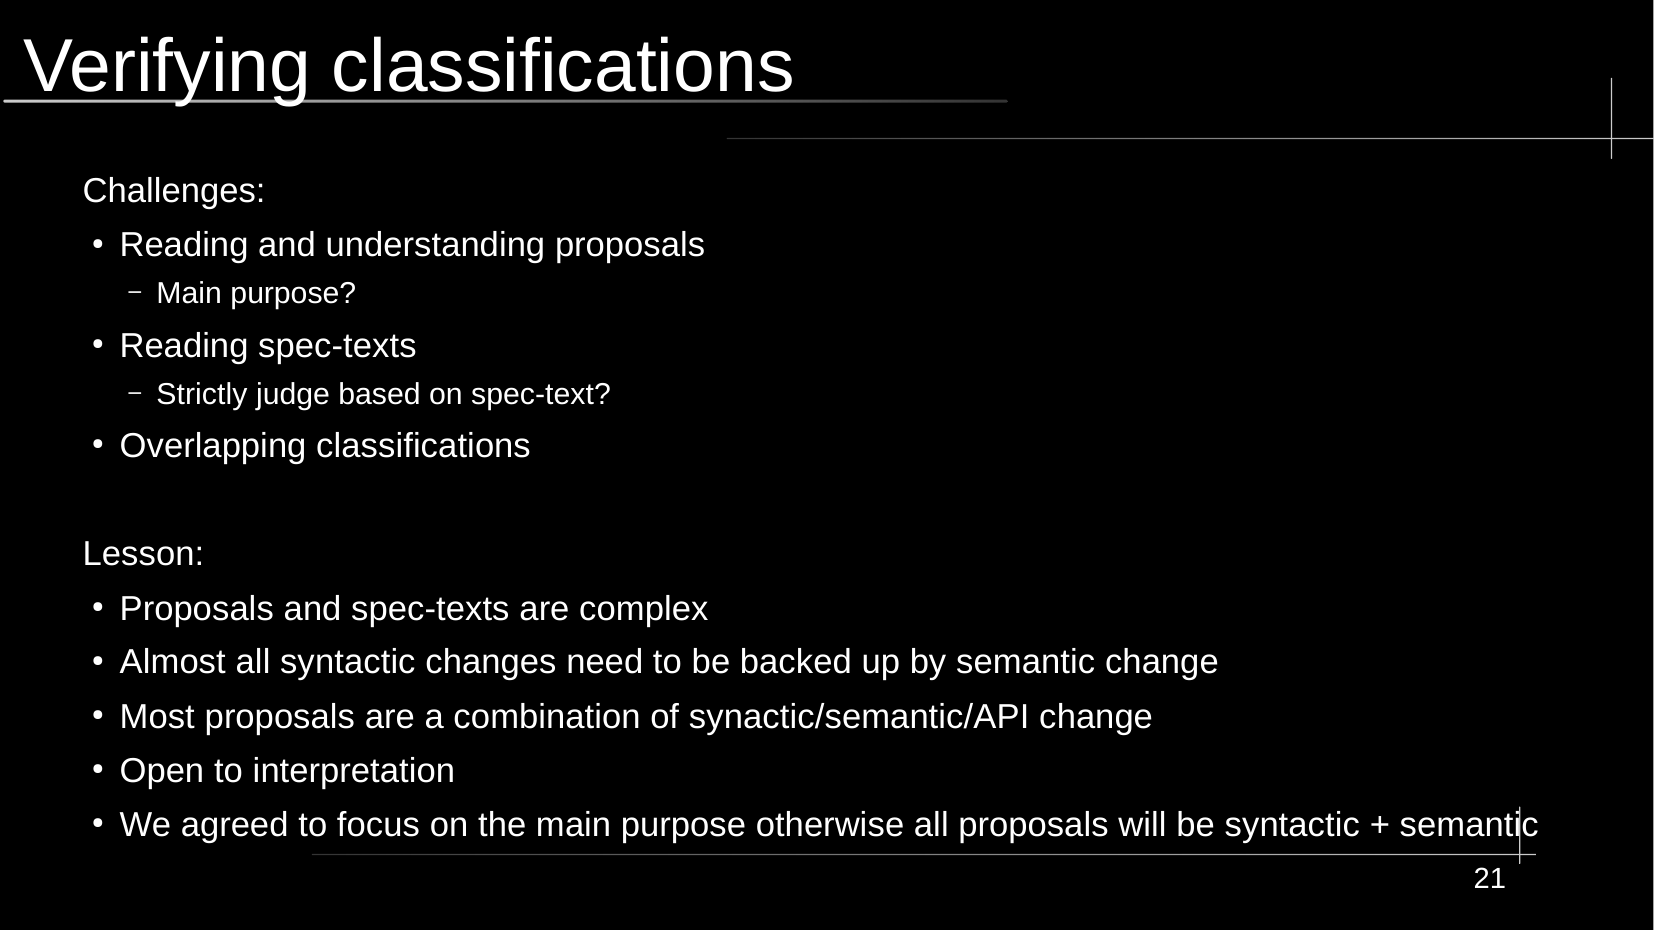

# Verifying classifications
Challenges:
Reading and understanding proposals
Main purpose?
Reading spec-texts
Strictly judge based on spec-text?
Overlapping classifications
Lesson:
Proposals and spec-texts are complex
Almost all syntactic changes need to be backed up by semantic change
Most proposals are a combination of synactic/semantic/API change
Open to interpretation
We agreed to focus on the main purpose otherwise all proposals will be syntactic + semantic
21